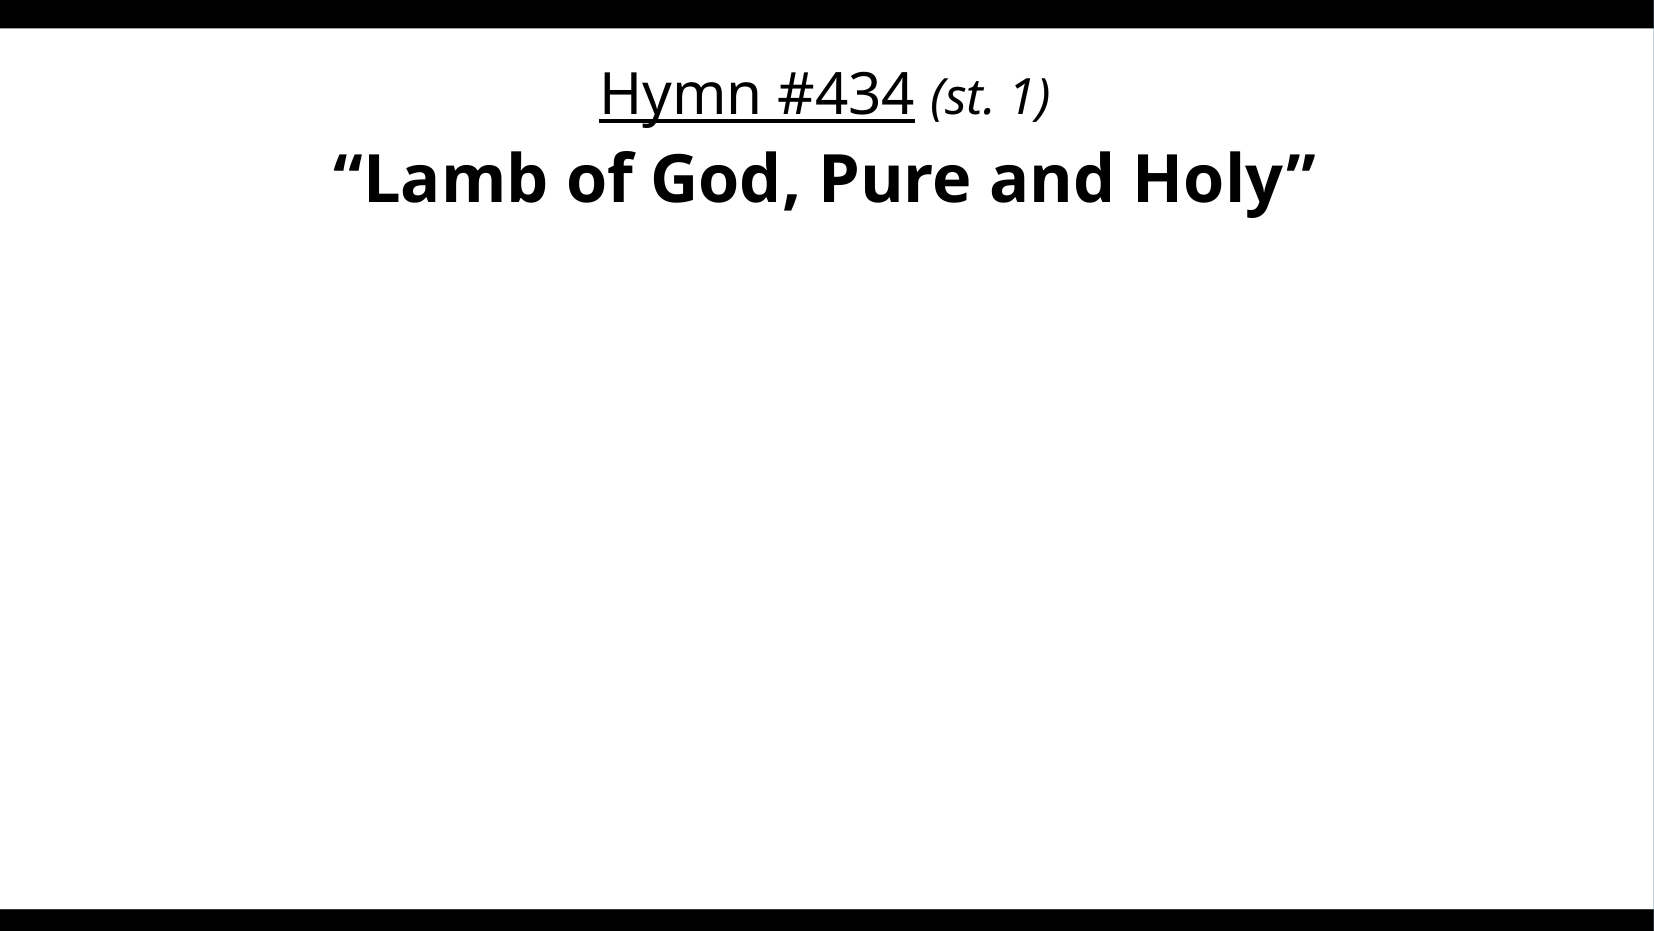

Hymn #434 (st. 1)
“Lamb of God, Pure and Holy”